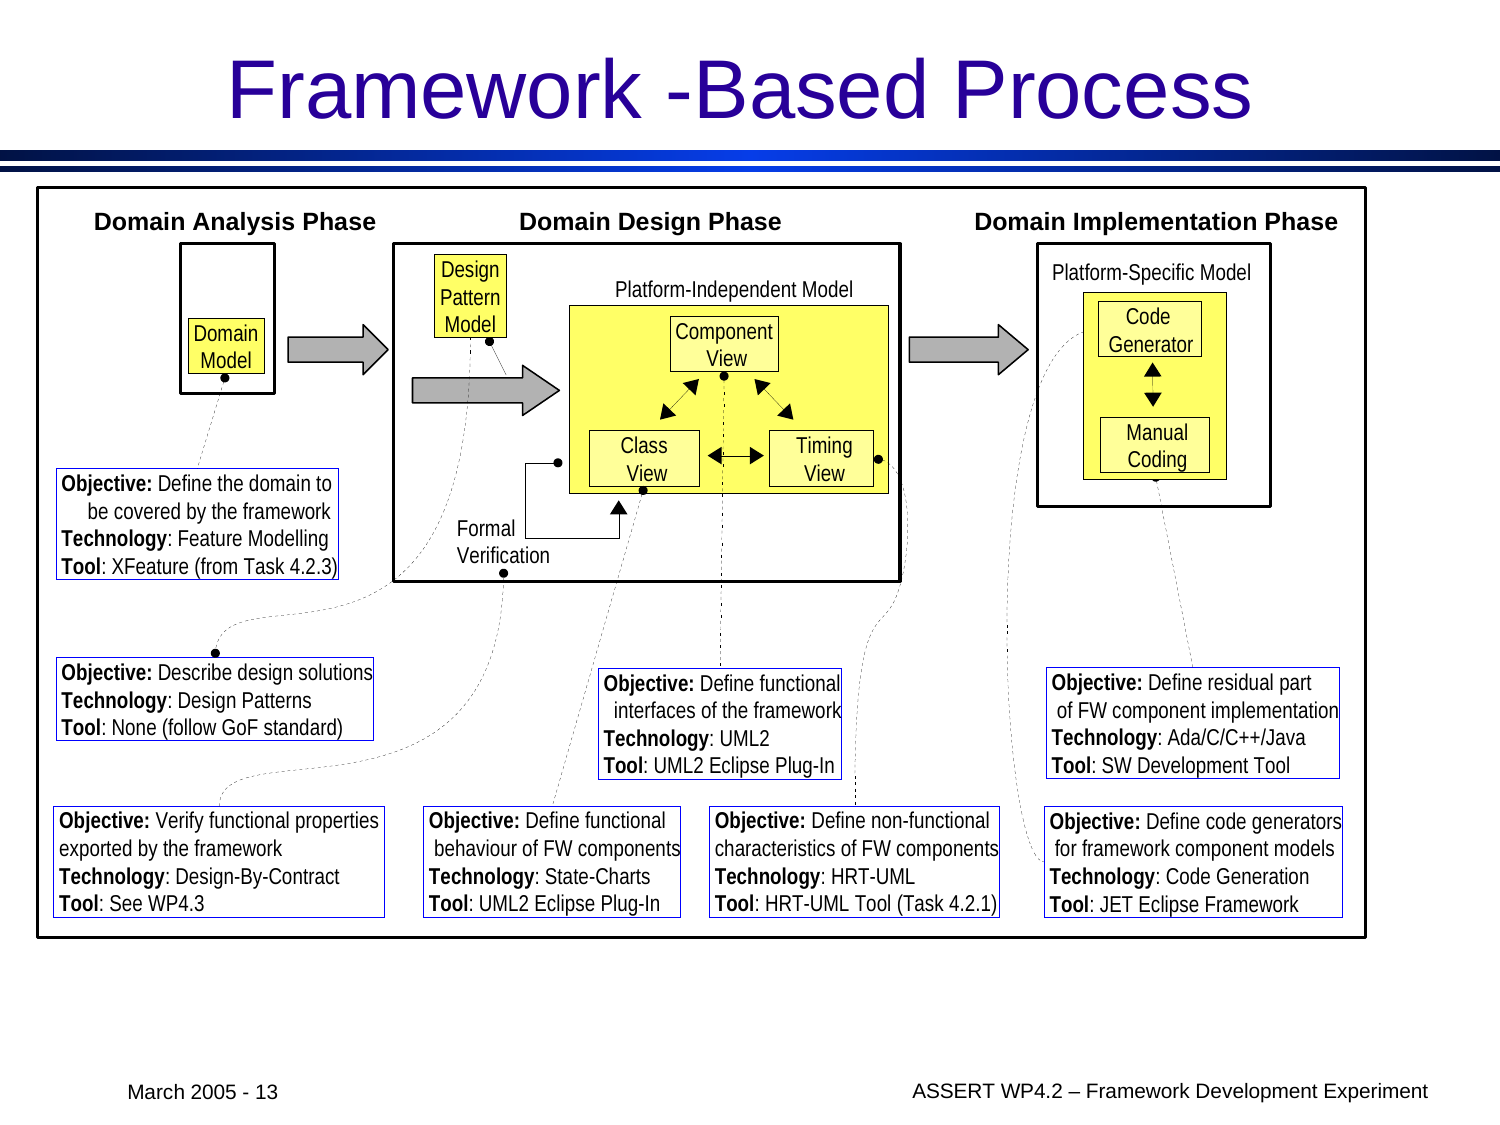

# Framework -Based Process
Domain Analysis Phase
Domain Design Phase
Domain Implementation Phase
 Design
 Pattern
Model
Platform-Specific Model
Platform-Independent Model
 Code
 Generator
 Component
 View
 Domain
Model
 Manual
 Coding
 Class
 View
 Timing
 View
 Objective: Define the domain to
 be covered by the framework
 Technology: Feature Modelling
 Tool: XFeature (from Task 4.2.3)
Formal
Verification
 Objective: Describe design solutions
 Technology: Design Patterns
 Tool: None (follow GoF standard)
 Objective: Define residual part
 of FW component implementation
 Technology: Ada/C/C++/Java
 Tool: SW Development Tool
 Objective: Define functional
 interfaces of the framework
 Technology: UML2
 Tool: UML2 Eclipse Plug-In
 Objective: Verify functional properties
 exported by the framework
 Technology: Design-By-Contract
 Tool: See WP4.3
 Objective: Define functional
 behaviour of FW components
 Technology: State-Charts
 Tool: UML2 Eclipse Plug-In
 Objective: Define non-functional
 characteristics of FW components
 Technology: HRT-UML
 Tool: HRT-UML Tool (Task 4.2.1)
 Objective: Define code generators
 for framework component models
 Technology: Code Generation
 Tool: JET Eclipse Framework